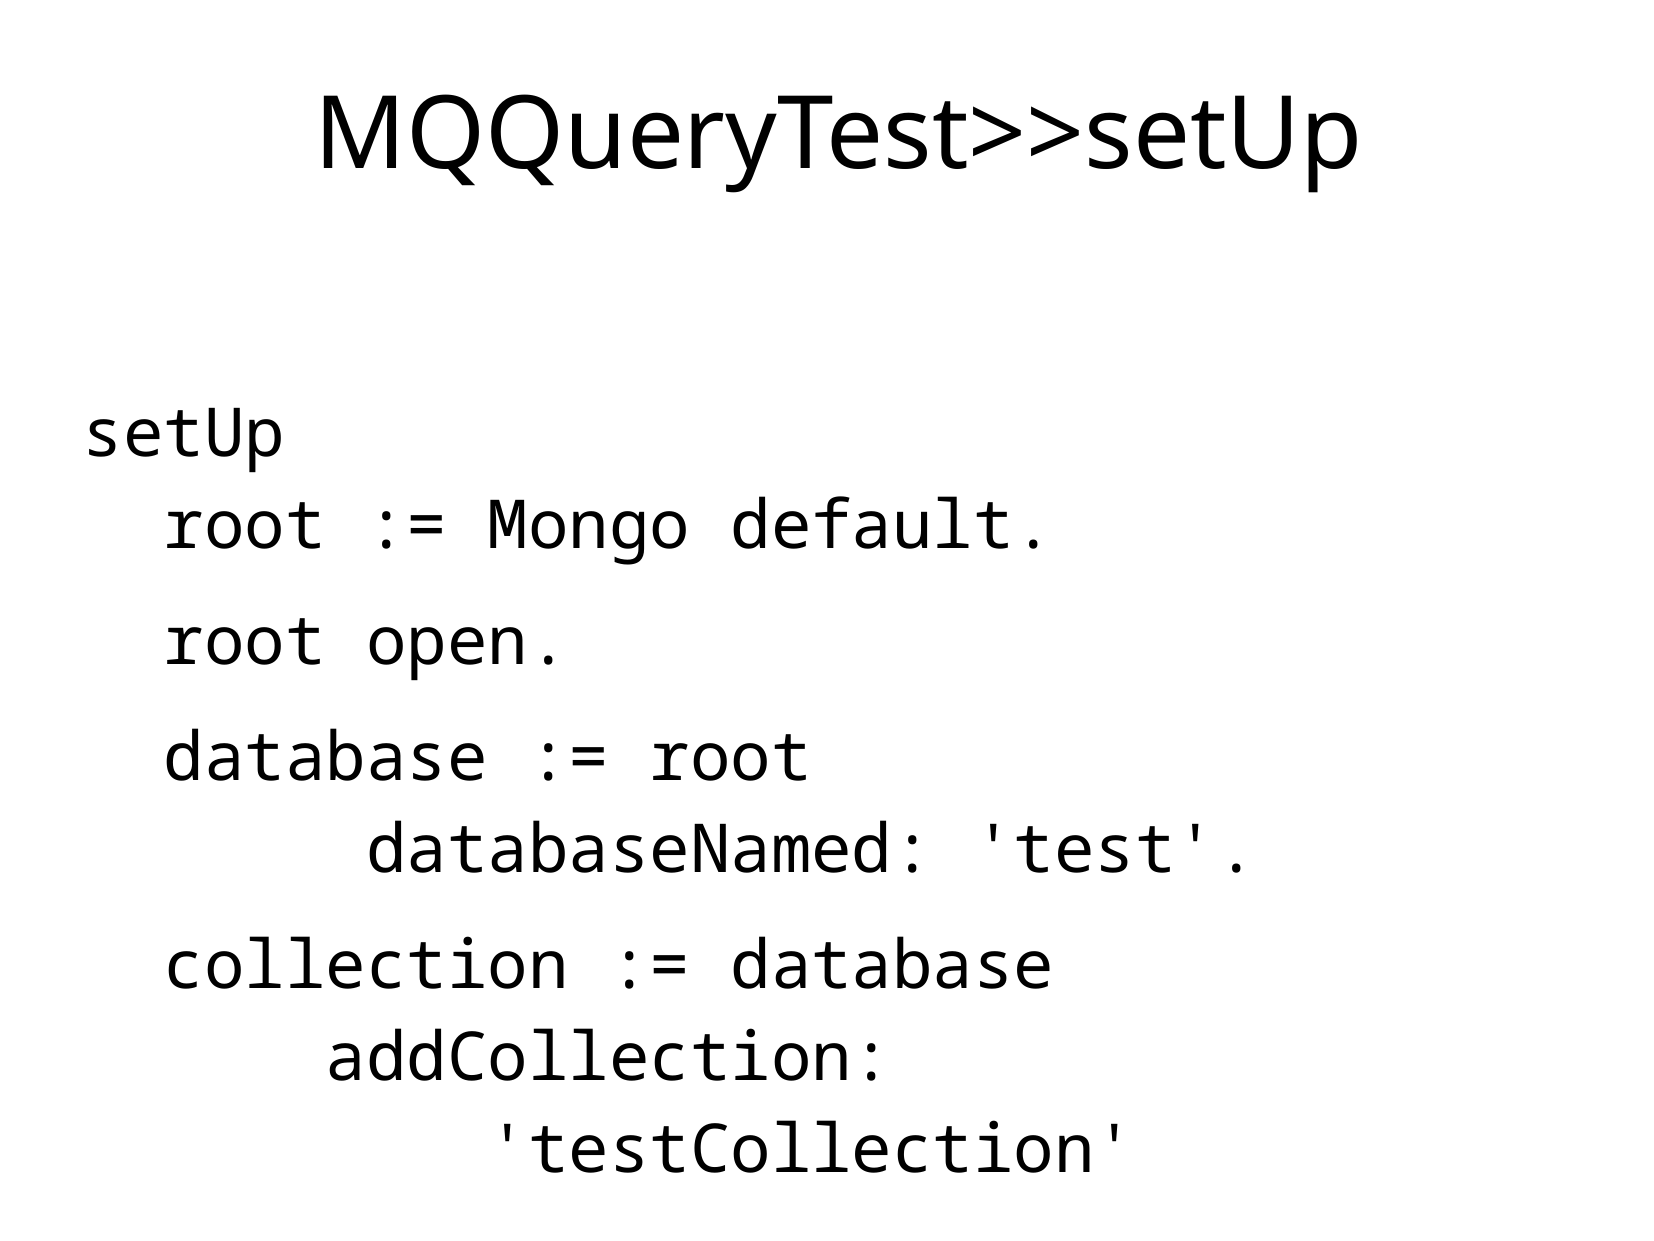

# MQQueryTest>>setUp
setUp
 root := Mongo default.
 root open.
 database := root
 databaseNamed: 'test'.
 collection := database
 addCollection:
 'testCollection'